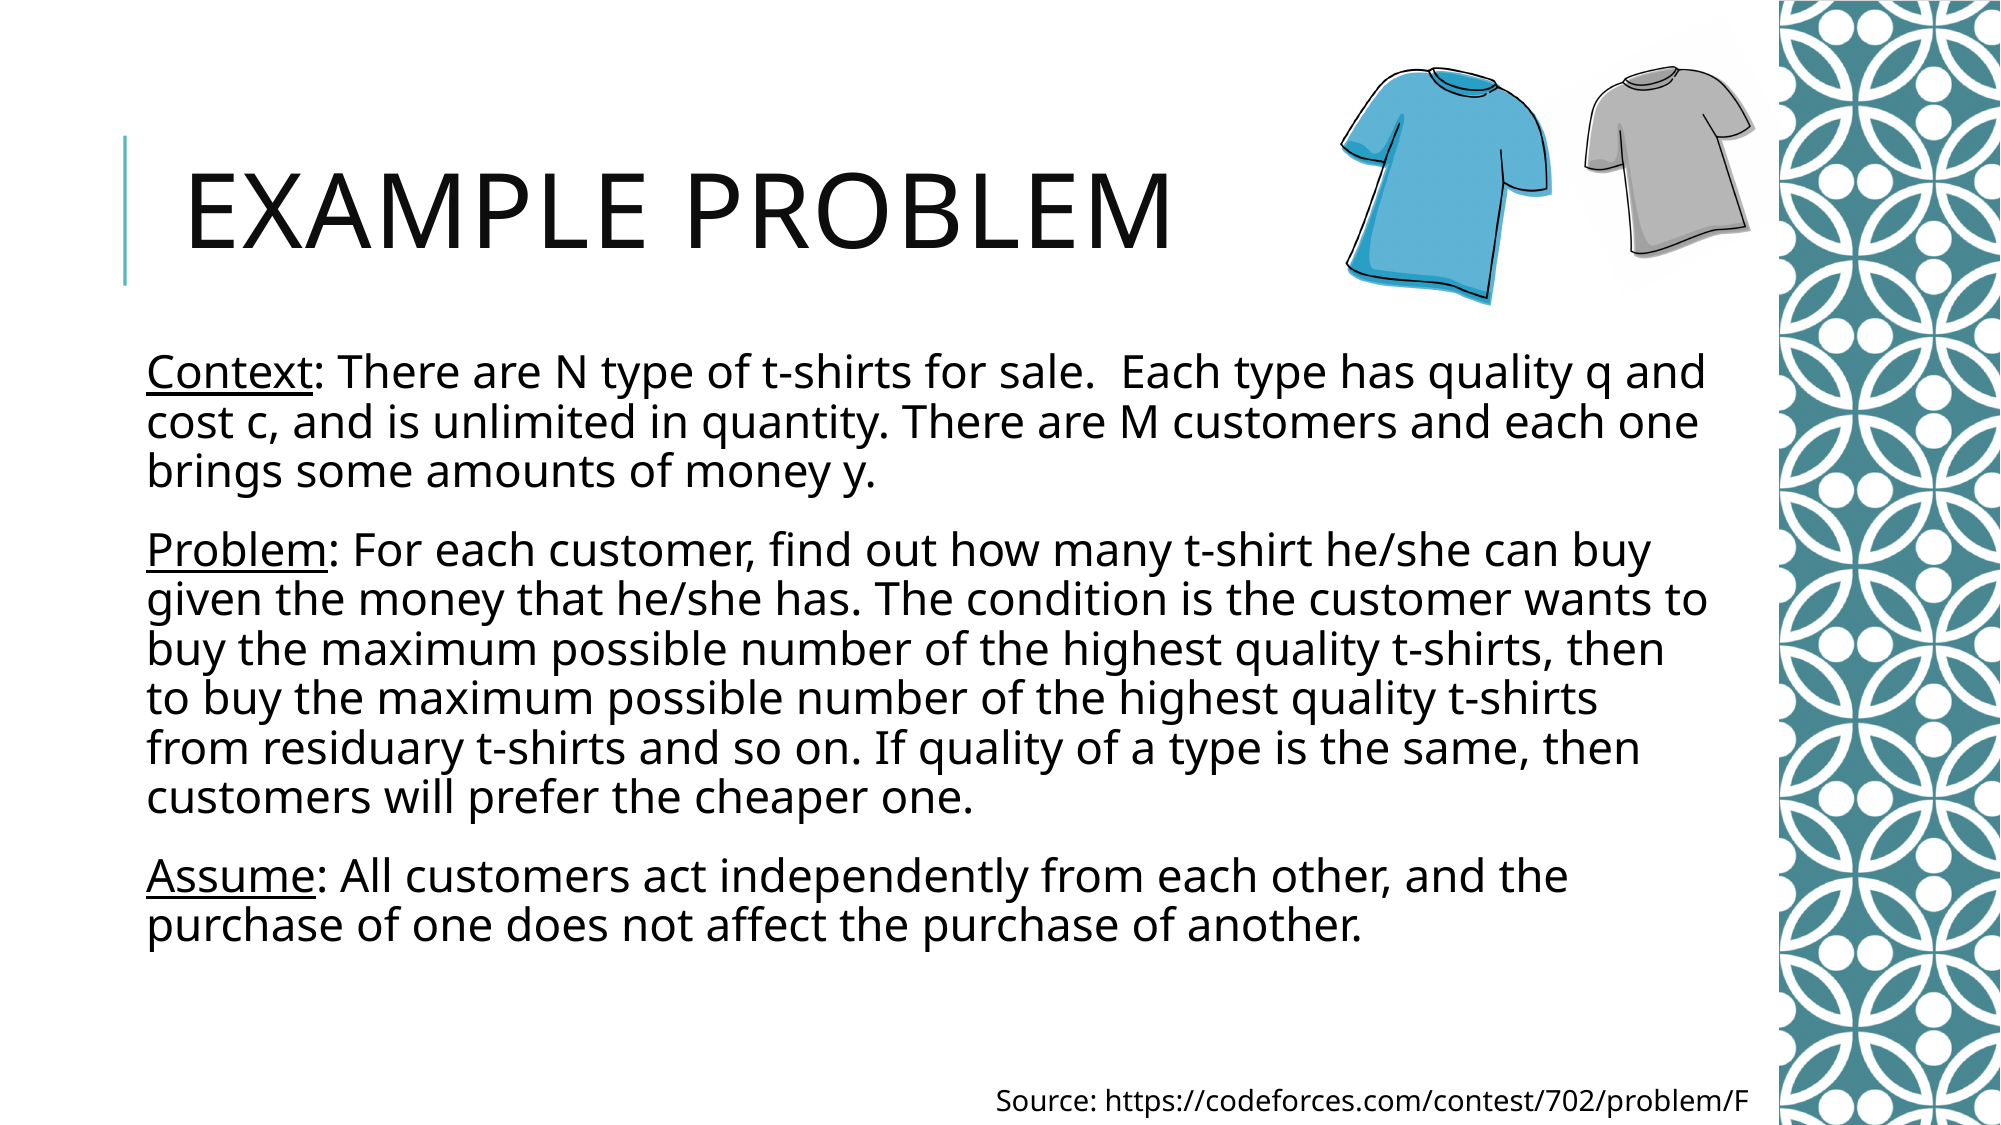

# Example problem
Context: There are N type of t-shirts for sale. Each type has quality q and cost c, and is unlimited in quantity. There are M customers and each one brings some amounts of money y.
Problem: For each customer, find out how many t-shirt he/she can buy given the money that he/she has. The condition is the customer wants to buy the maximum possible number of the highest quality t-shirts, then to buy the maximum possible number of the highest quality t-shirts from residuary t-shirts and so on. If quality of a type is the same, then customers will prefer the cheaper one.
Assume: All customers act independently from each other, and the purchase of one does not affect the purchase of another.
Source: https://codeforces.com/contest/702/problem/F